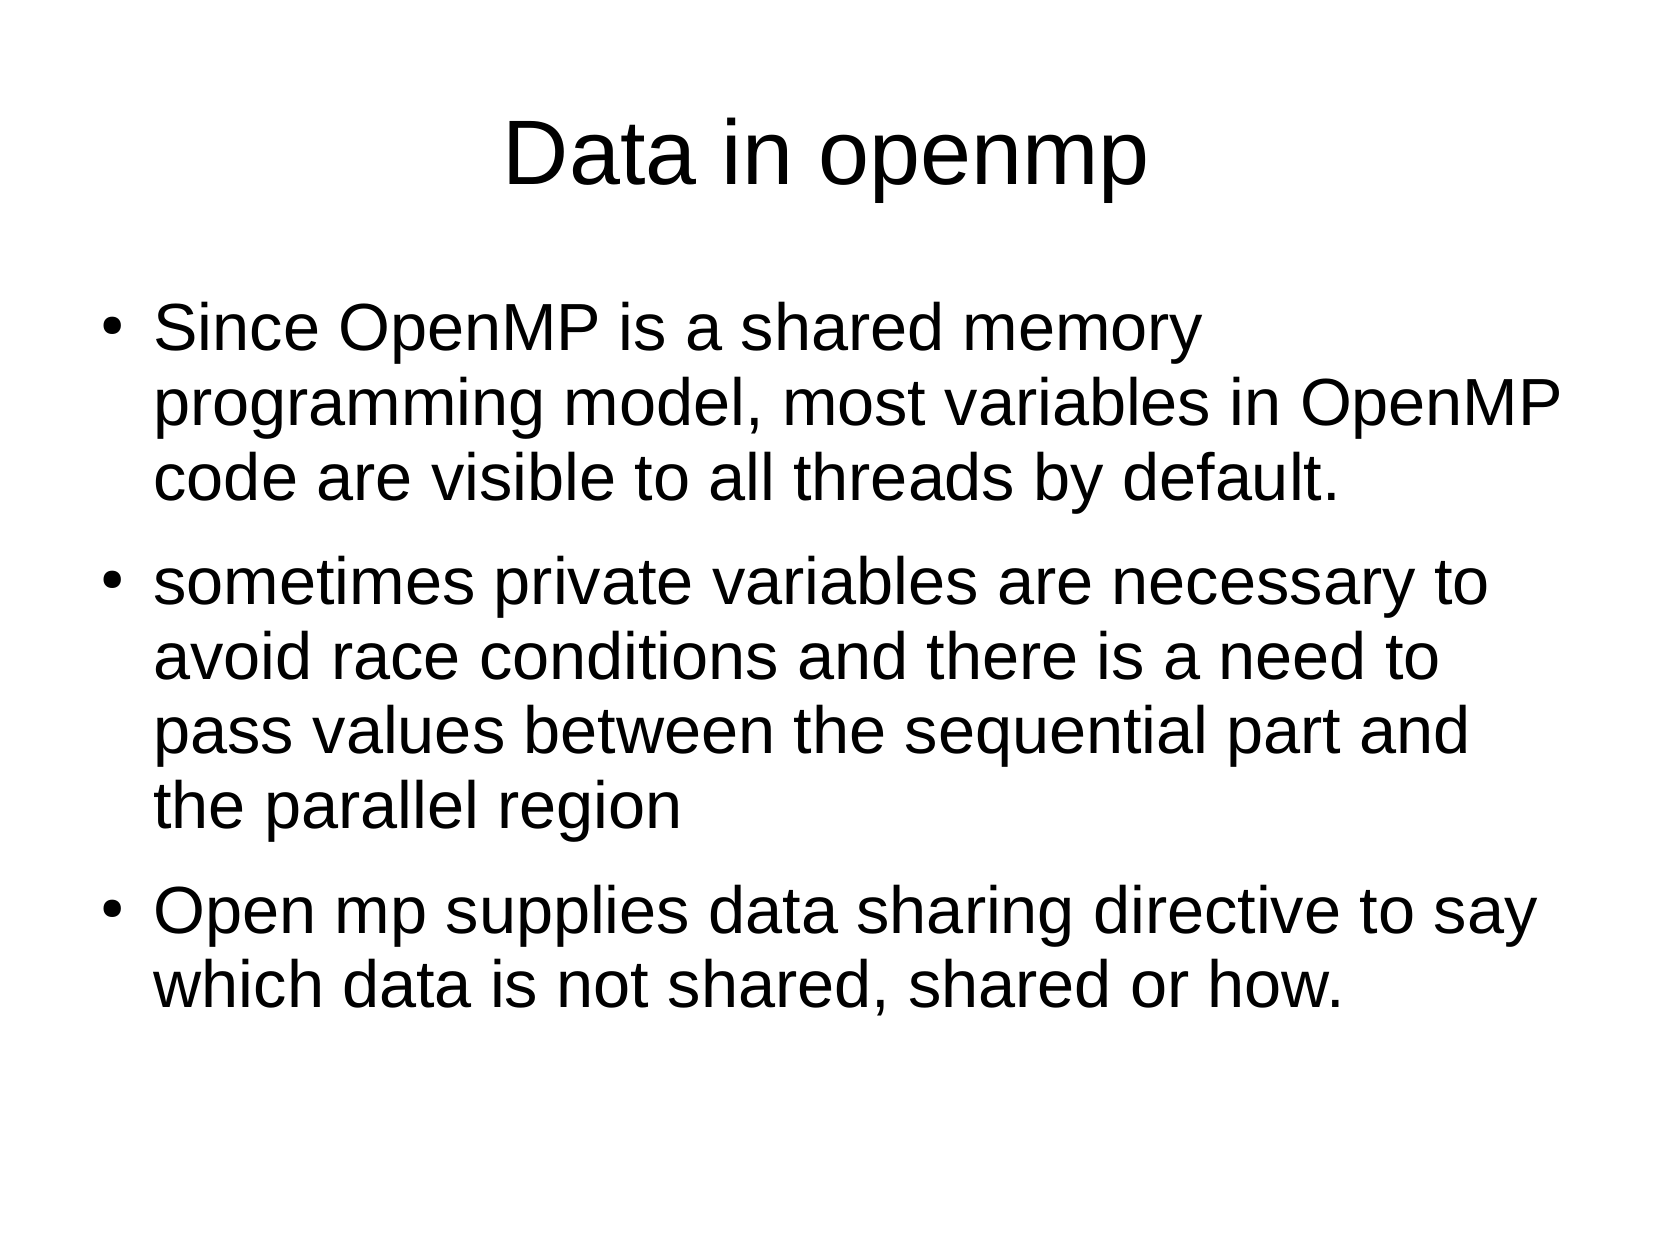

# Data in openmp
Since OpenMP is a shared memory programming model, most variables in OpenMP code are visible to all threads by default.
sometimes private variables are necessary to avoid race conditions and there is a need to pass values between the sequential part and the parallel region
Open mp supplies data sharing directive to say which data is not shared, shared or how.